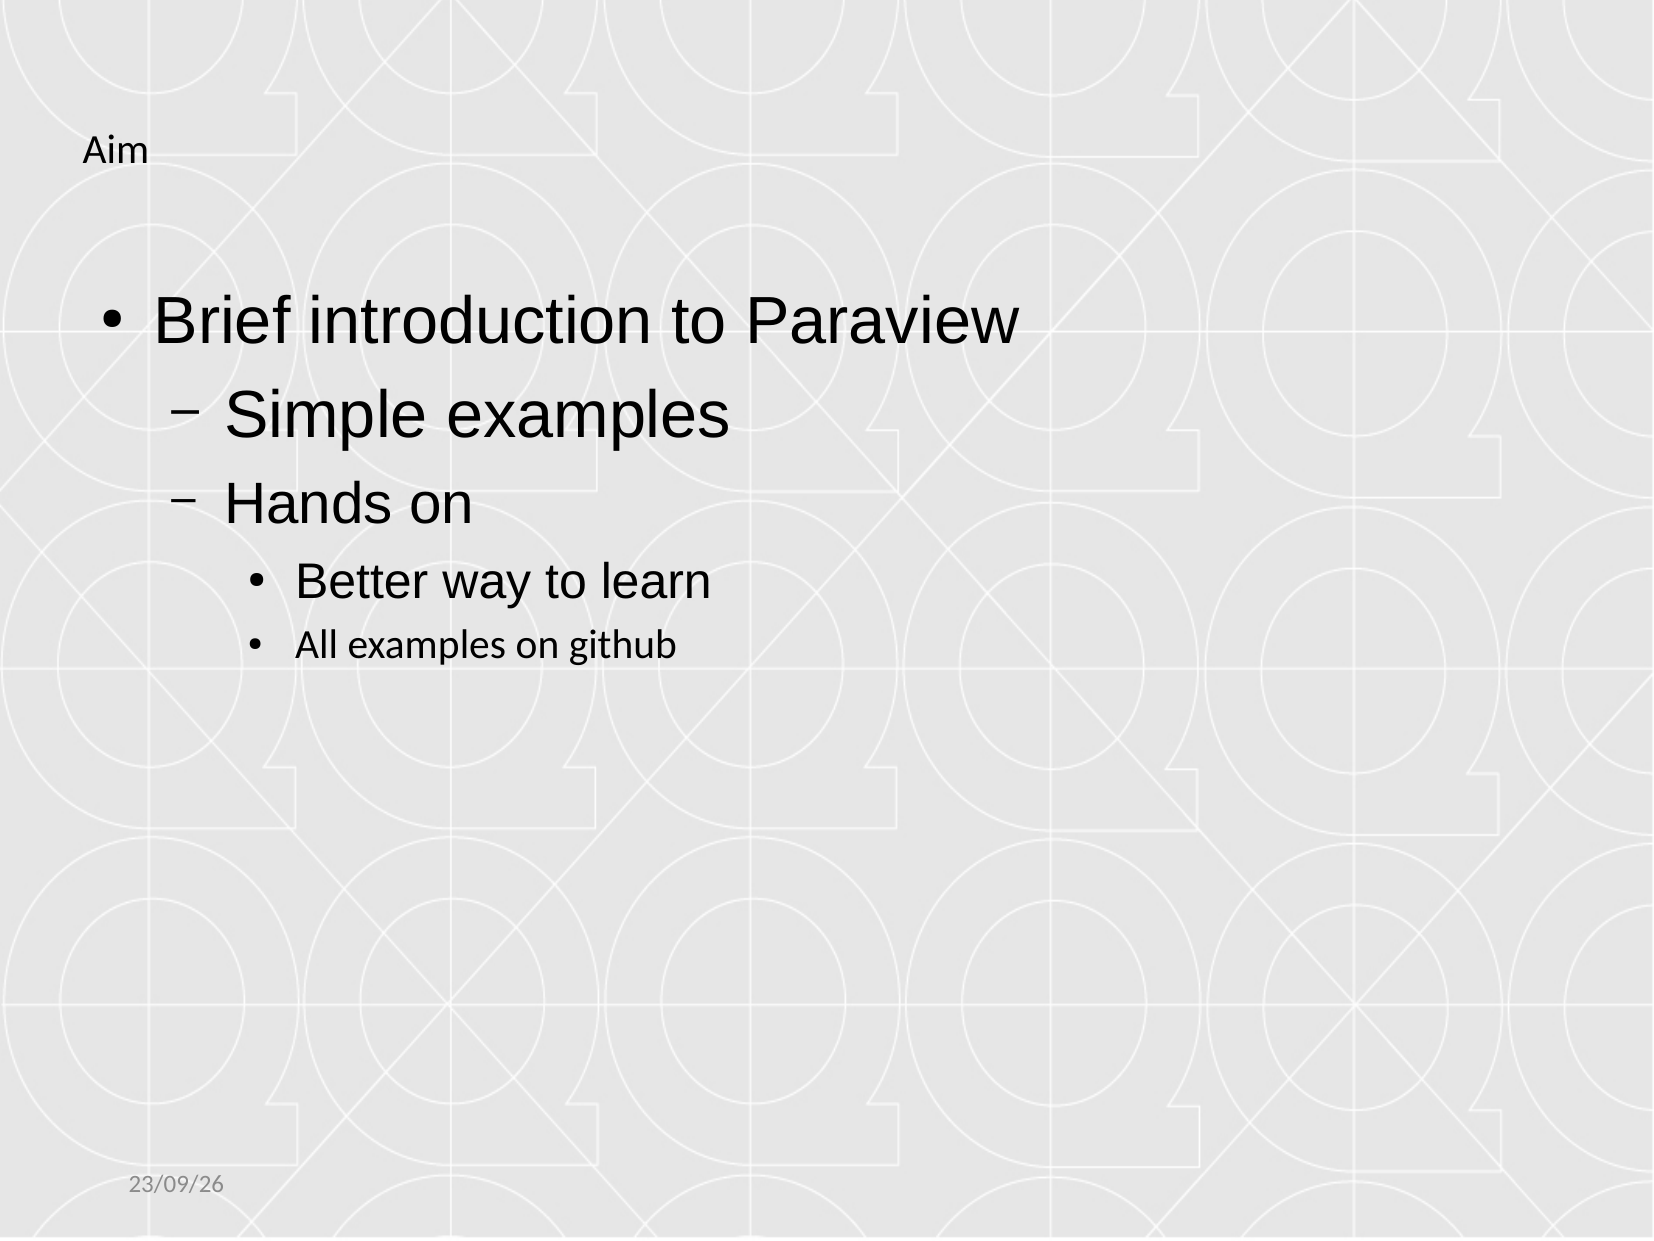

# Aim
Brief introduction to Paraview
Simple examples
Hands on
Better way to learn
All examples on github